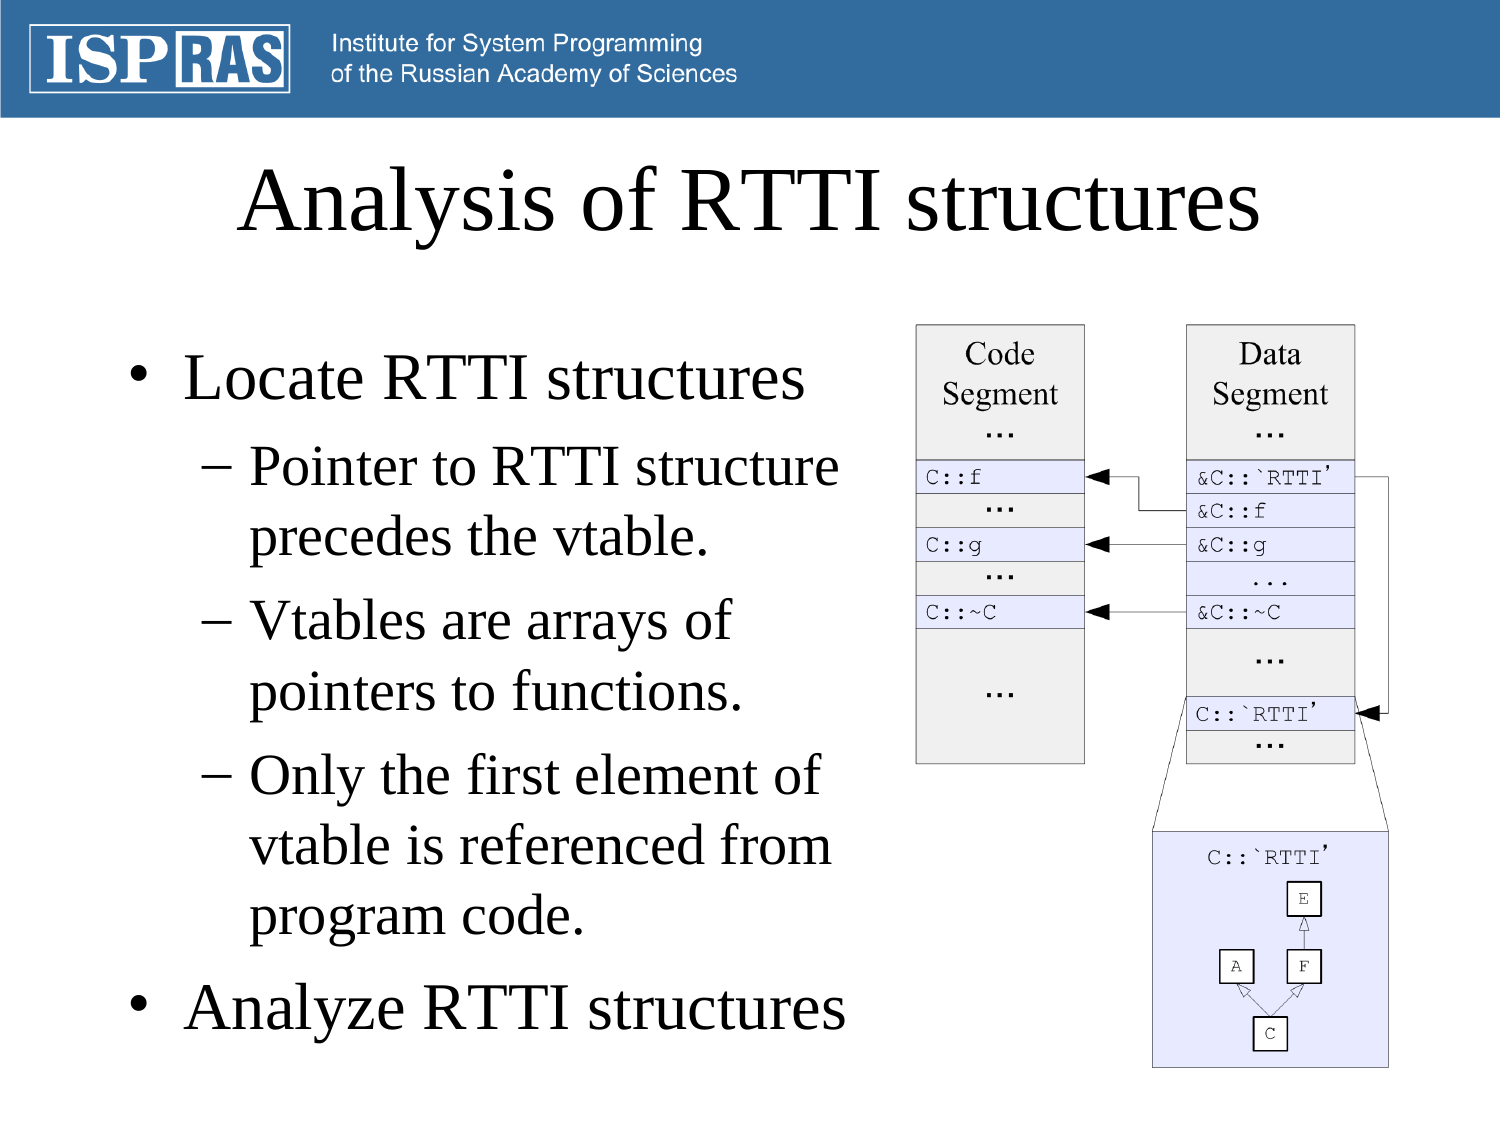

# Analysis of RTTI structures
Locate RTTI structures
Pointer to RTTI structure precedes the vtable.
Vtables are arrays of pointers to functions.
Only the first element of vtable is referenced from program code.
Analyze RTTI structures